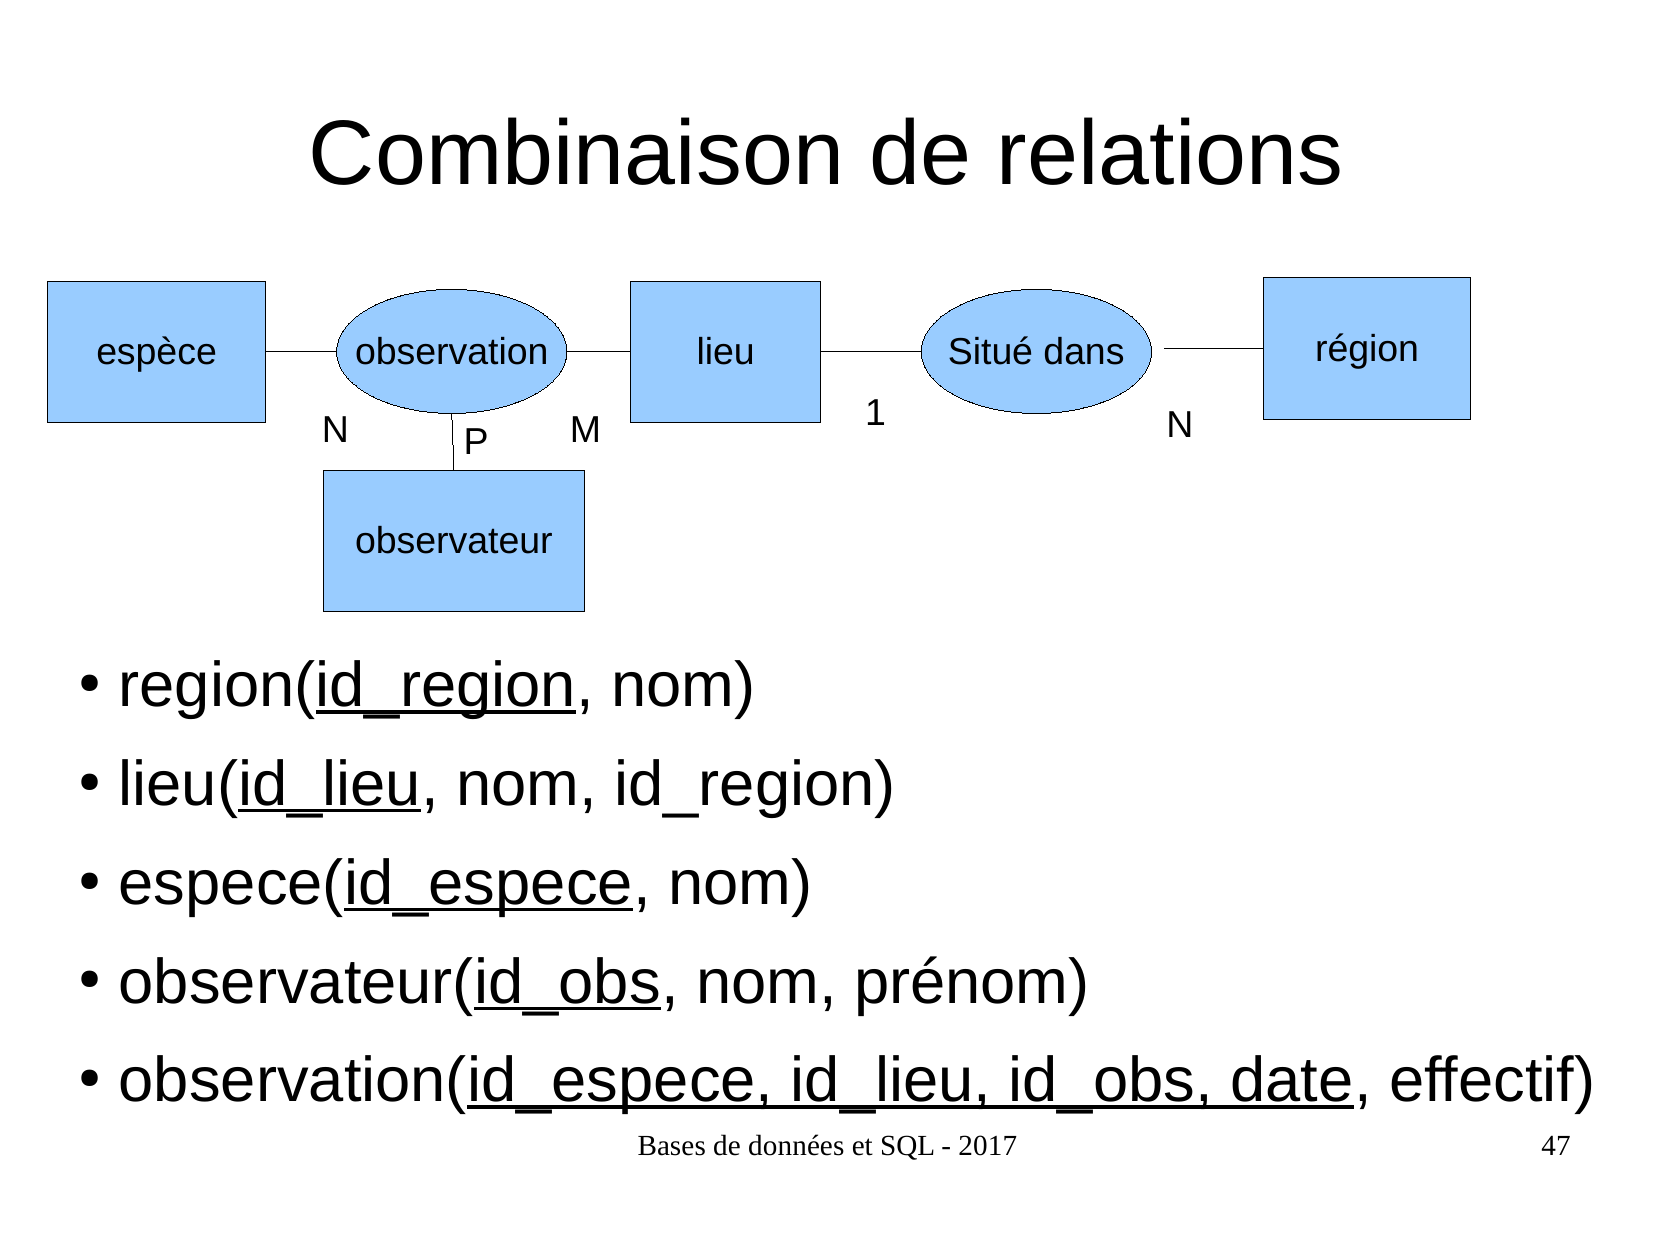

# Combinaison de relations
région
espèce
lieu
observation
Situé dans
1
N
N
M
P
observateur
region(id_region, nom)
lieu(id_lieu, nom, id_region)
espece(id_espece, nom)
observateur(id_obs, nom, prénom)
observation(id_espece, id_lieu, id_obs, date, effectif)
Bases de données et SQL - 2017
47